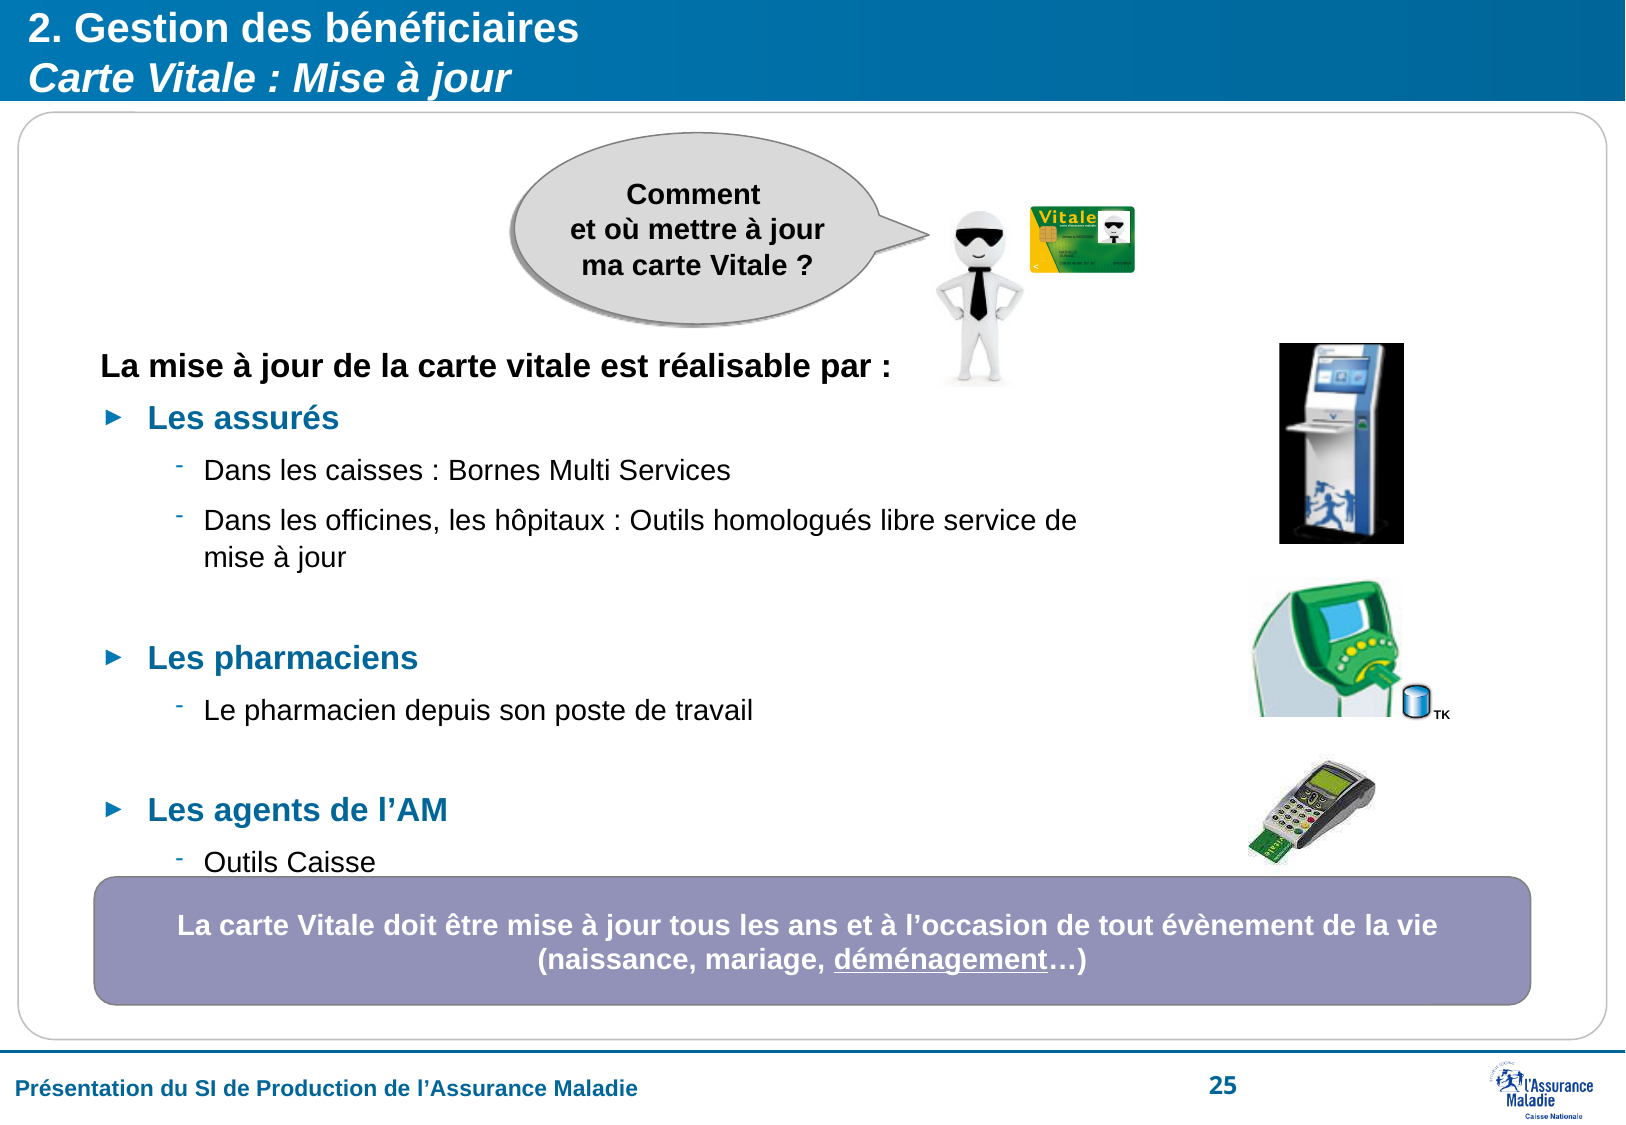

# 2. Gestion des bénéficiaires Carte Vitale : Mise à jour
Comment
et où mettre à jour
ma carte Vitale ?
La mise à jour de la carte vitale est réalisable par :
Les assurés
Dans les caisses : Bornes Multi Services
Dans les officines, les hôpitaux : Outils homologués libre service de mise à jour
Les pharmaciens
Le pharmacien depuis son poste de travail
Les agents de l’AM
Outils Caisse
TK
La carte Vitale doit être mise à jour tous les ans et à l’occasion de tout évènement de la vie
(naissance, mariage, déménagement…)